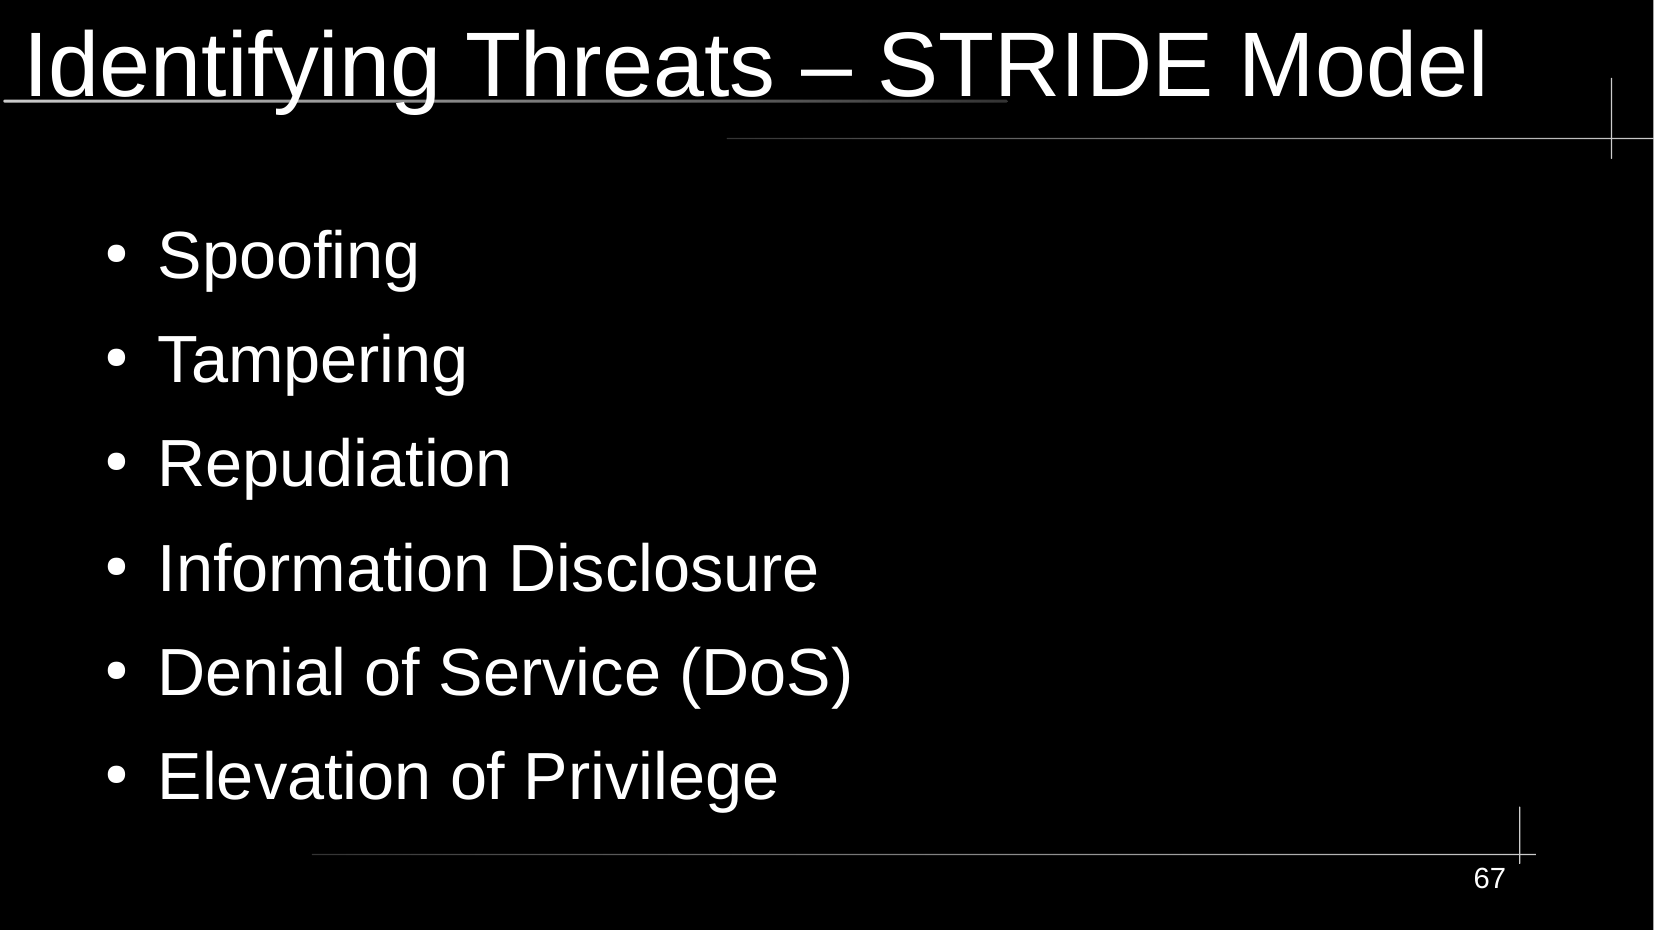

# Identifying Threats – STRIDE Model
Spoofing
Tampering
Repudiation
Information Disclosure
Denial of Service (DoS)
Elevation of Privilege
67